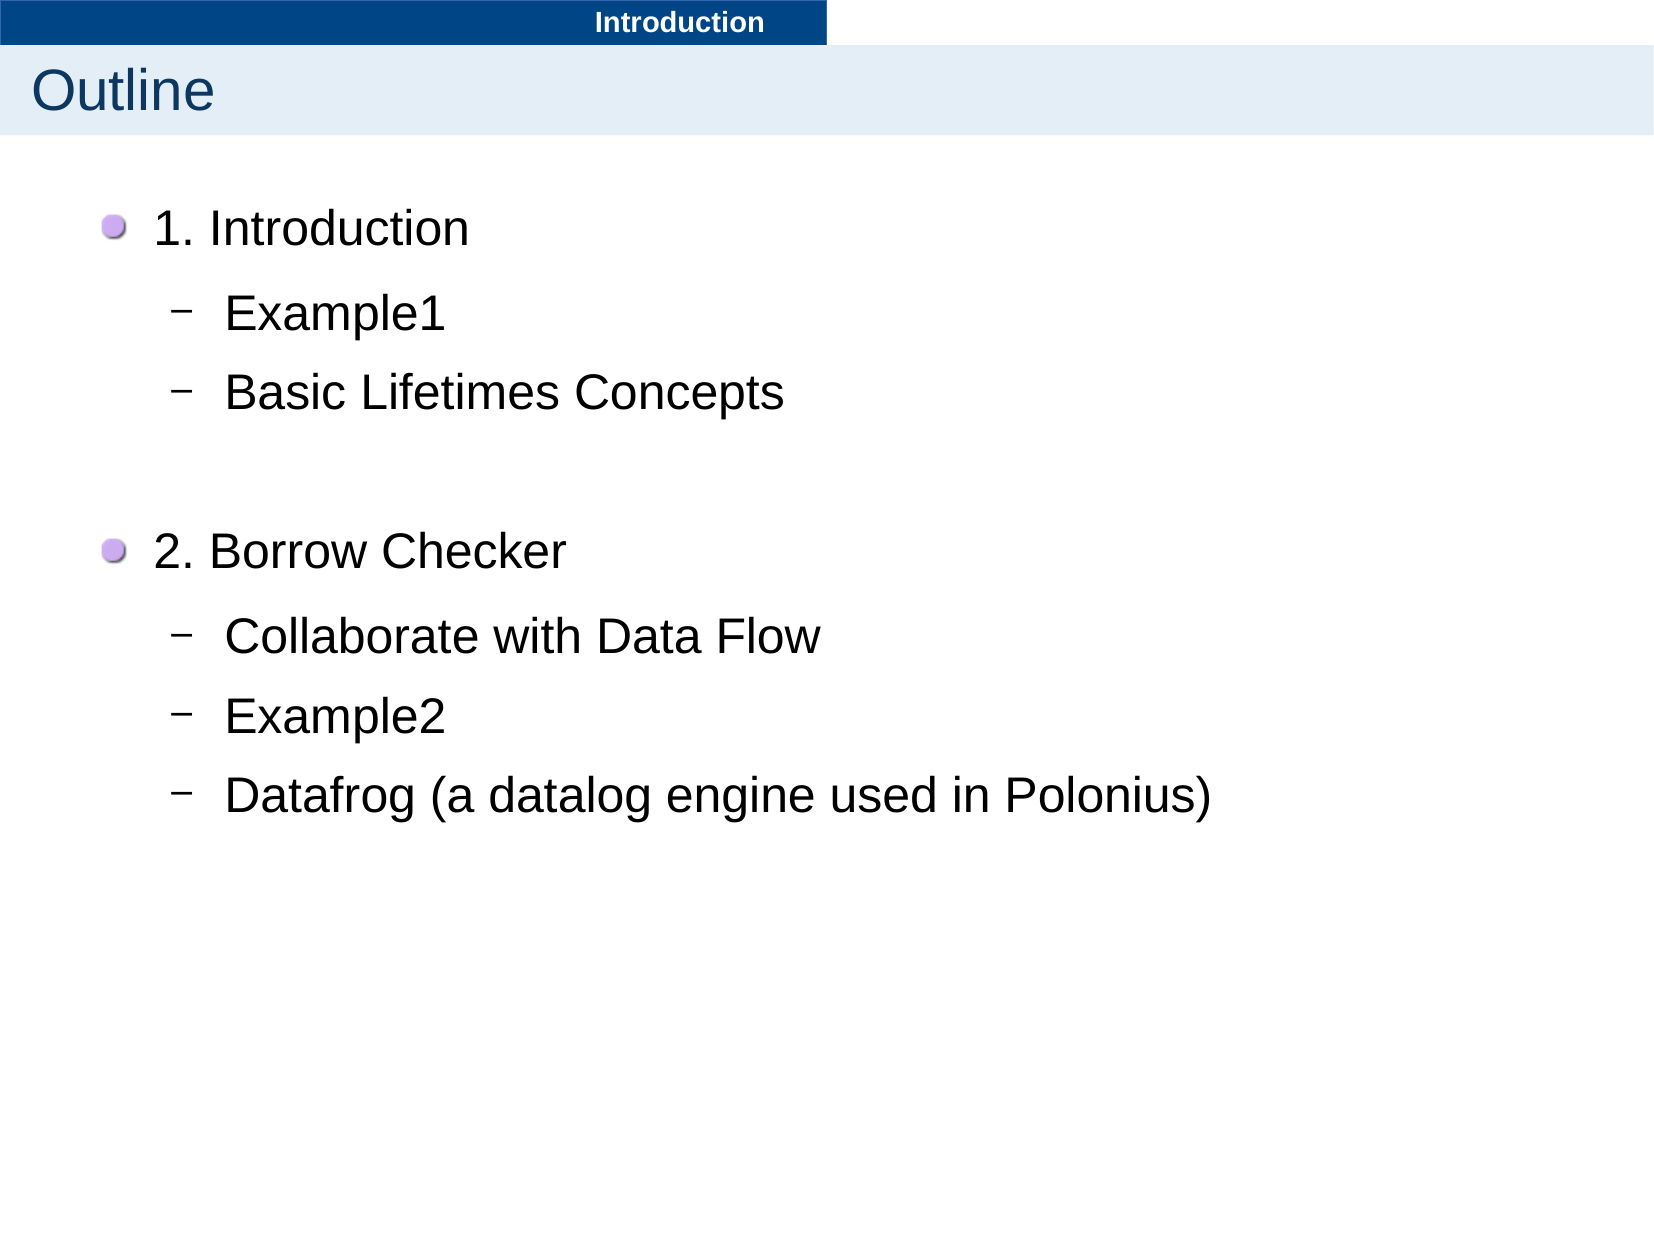

# Introduction
 Outline
1. Introduction
Example1
Basic Lifetimes Concepts
2. Borrow Checker
Collaborate with Data Flow
Example2
Datafrog (a datalog engine used in Polonius)
3